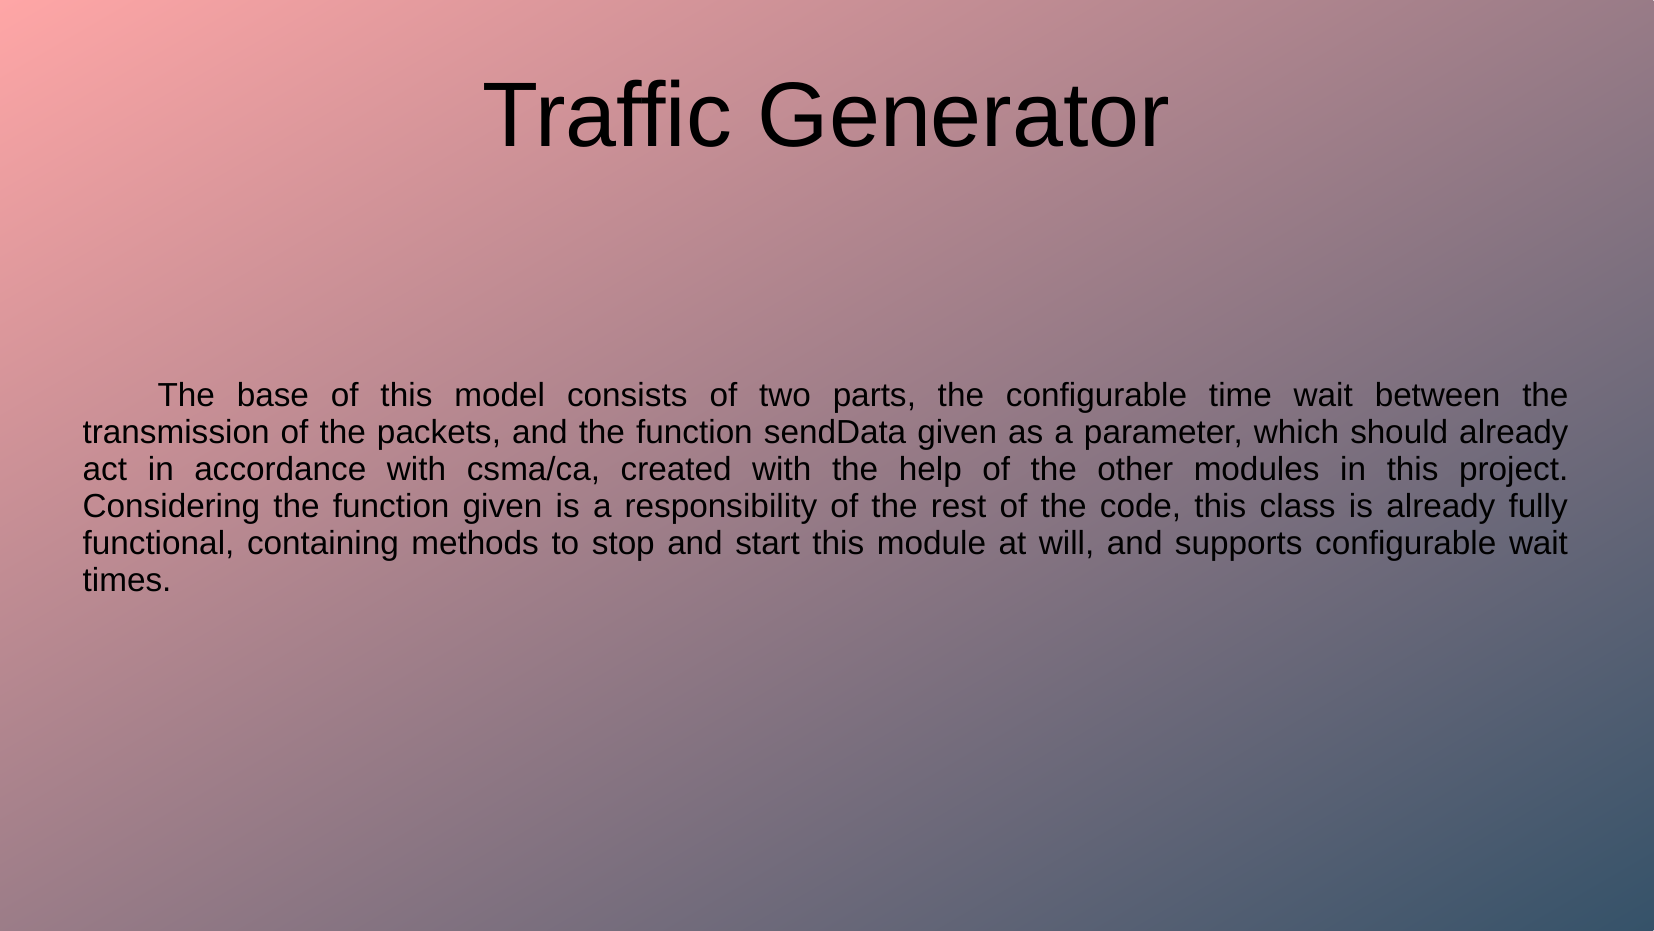

# Traffic Generator
	The base of this model consists of two parts, the configurable time wait between the transmission of the packets, and the function sendData given as a parameter, which should already act in accordance with csma/ca, created with the help of the other modules in this project. Considering the function given is a responsibility of the rest of the code, this class is already fully functional, containing methods to stop and start this module at will, and supports configurable wait times.